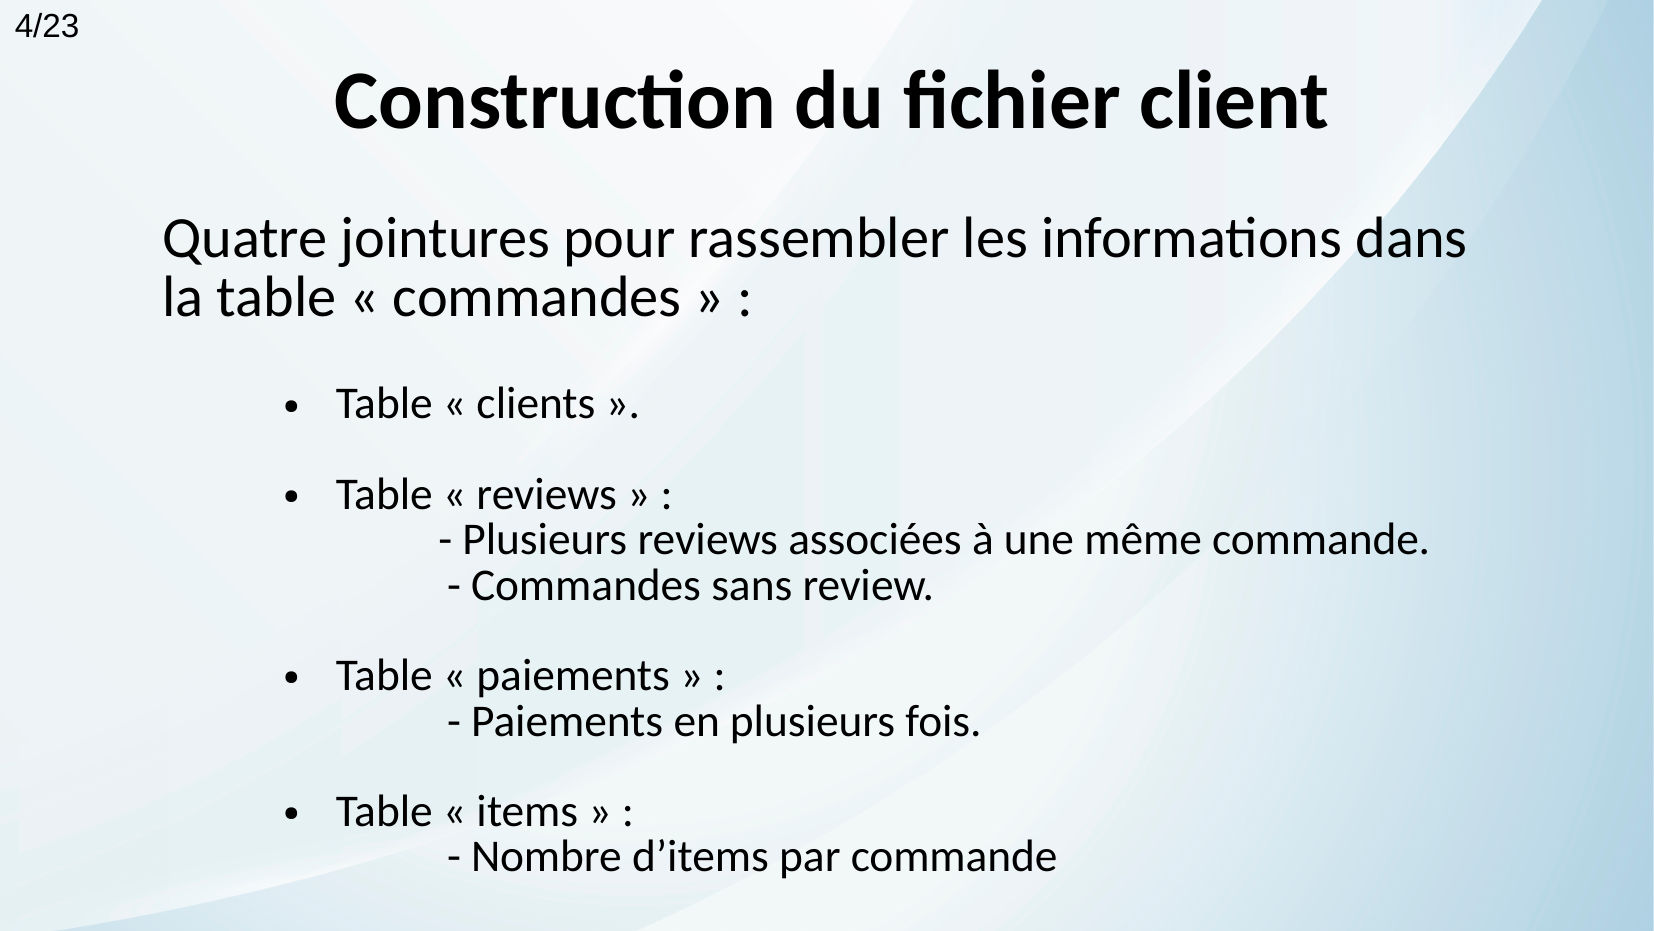

4/23
# Construction du fichier client
Quatre jointures pour rassembler les informations dans la table « commandes » :
Table « clients ».
Table « reviews » :
 - Plusieurs reviews associées à une même commande.
 - Commandes sans review.
Table « paiements » :
 - Paiements en plusieurs fois.
Table « items » :
 - Nombre d’items par commande